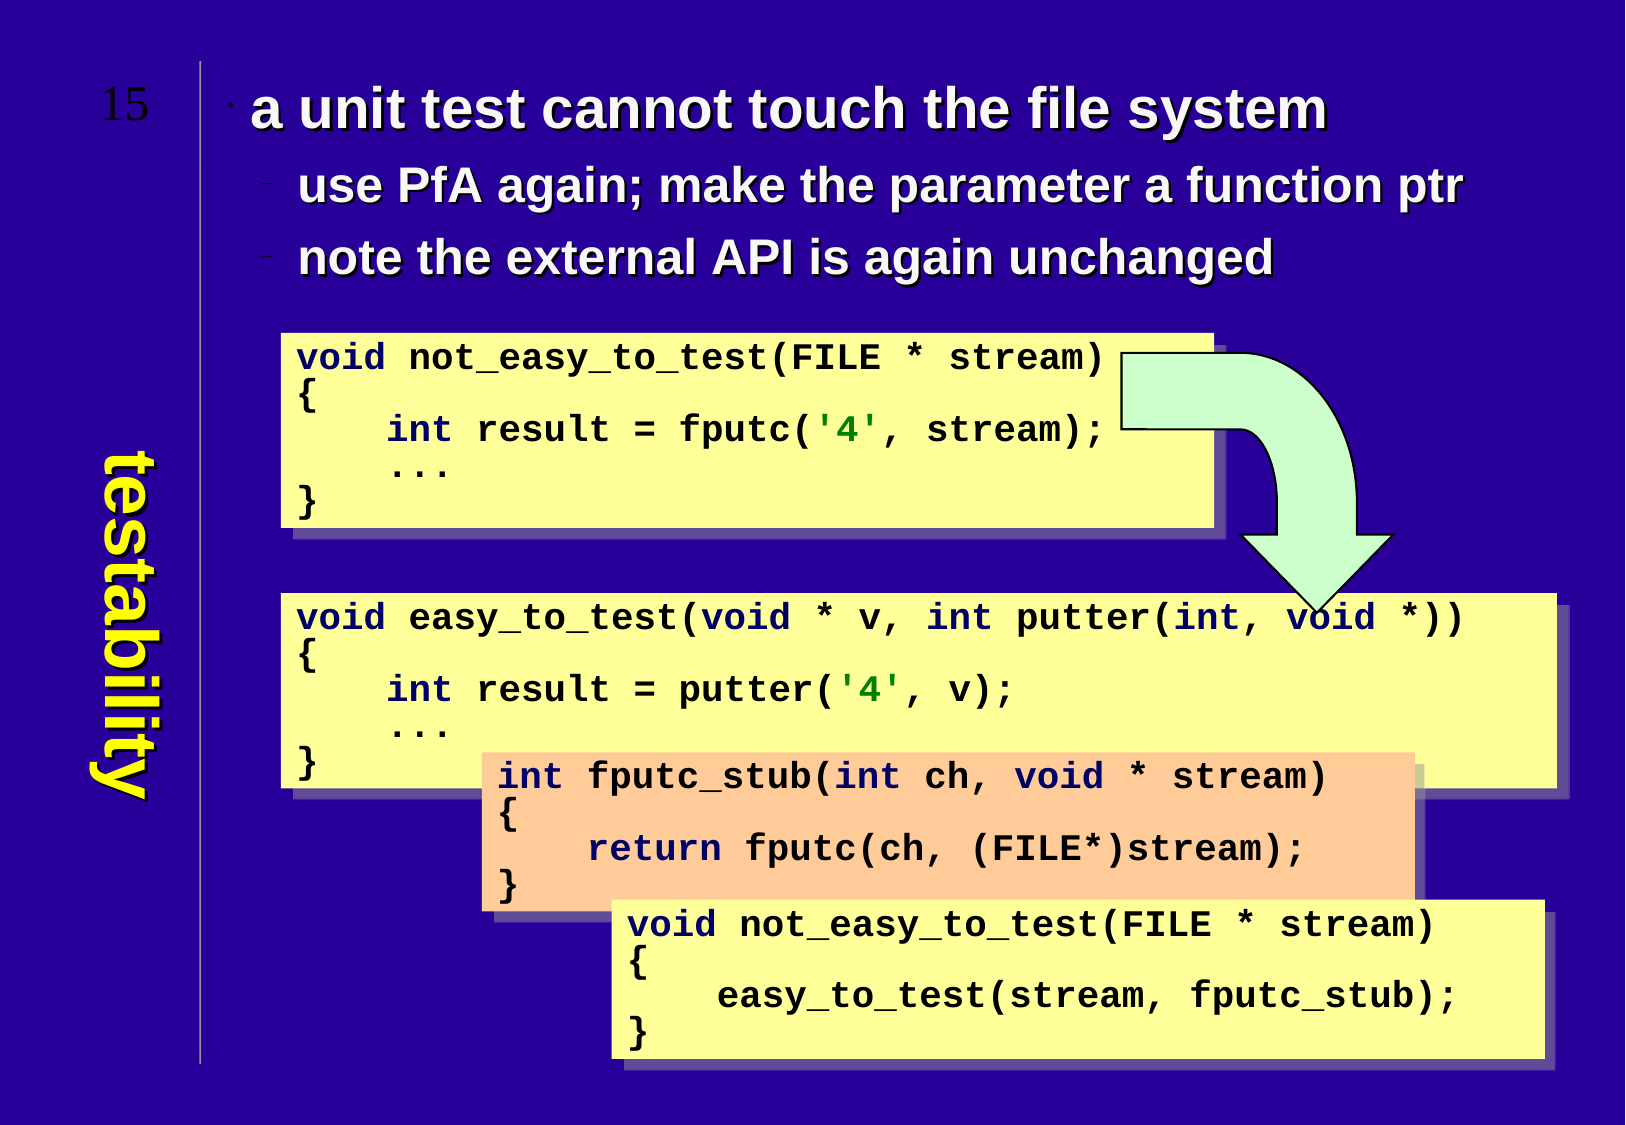

15
 a unit test cannot touch the file system
use PfA again; make the parameter a function ptr
note the external API is again unchanged
# testability
void not_easy_to_test(FILE * stream)
{
 int result = fputc('4', stream);
 ...
}
void easy_to_test(void * v, int putter(int, void *))
{
 int result = putter('4', v);
 ...
}
int fputc_stub(int ch, void * stream)
{
 return fputc(ch, (FILE*)stream);
}
void not_easy_to_test(FILE * stream)
{
 easy_to_test(stream, fputc_stub);
}